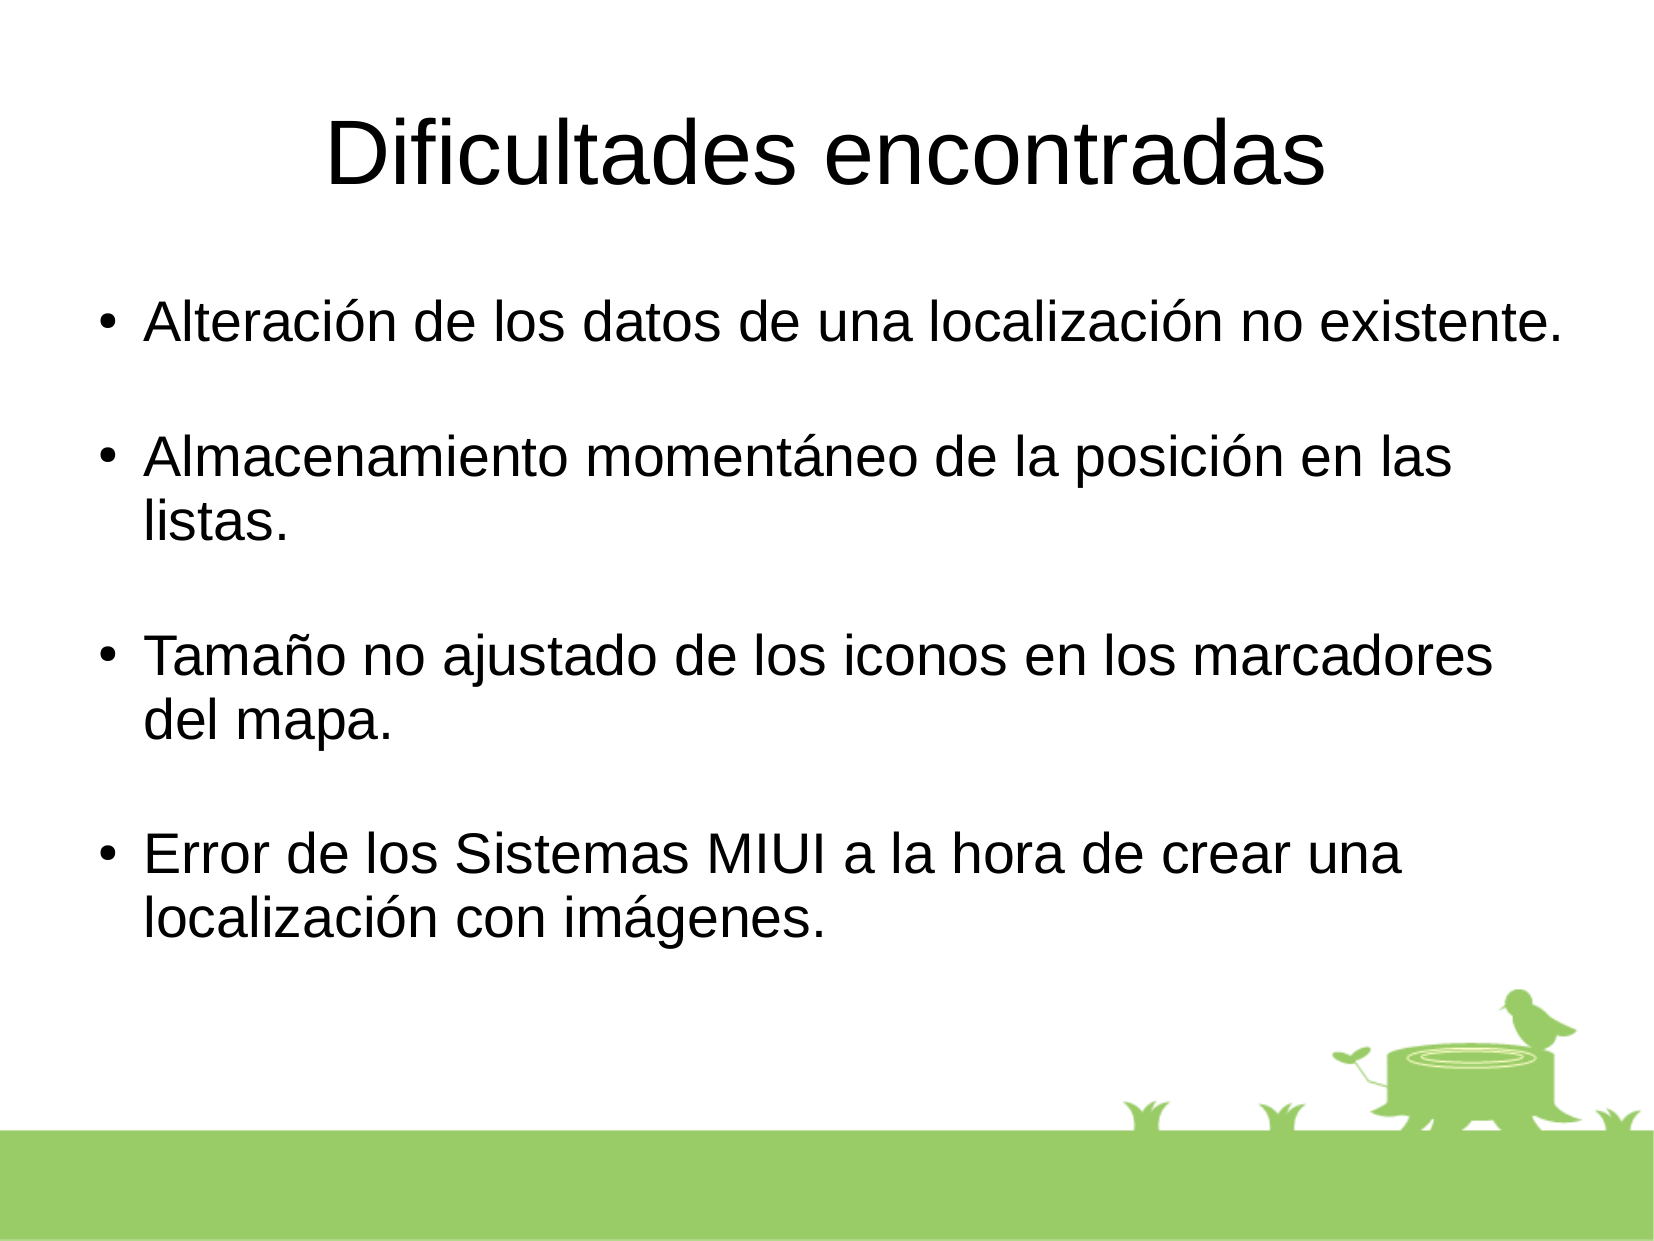

# Dificultades encontradas
Alteración de los datos de una localización no existente.
Almacenamiento momentáneo de la posición en las listas.
Tamaño no ajustado de los iconos en los marcadores del mapa.
Error de los Sistemas MIUI a la hora de crear una localización con imágenes.